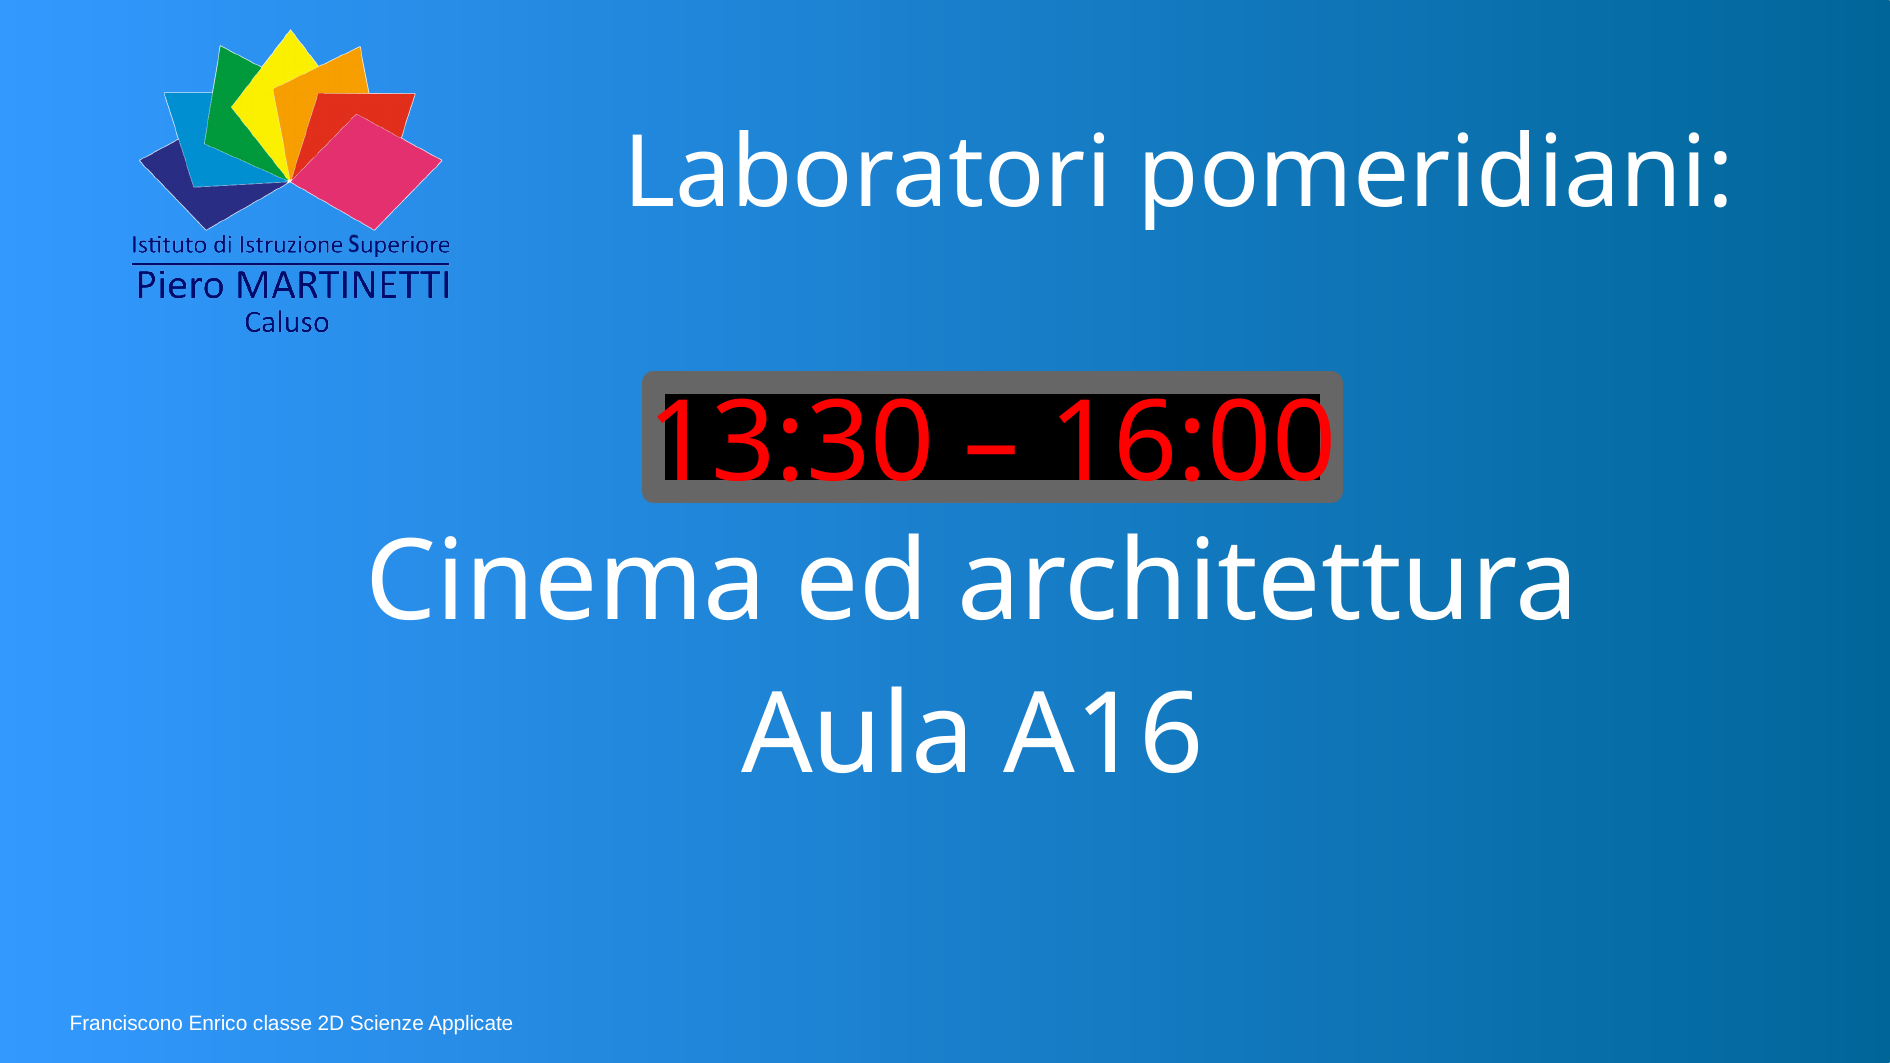

Laboratori pomeridiani:
13:30 – 16:00
Cinema ed architettura
Aula A16
Franciscono Enrico classe 2D Scienze Applicate